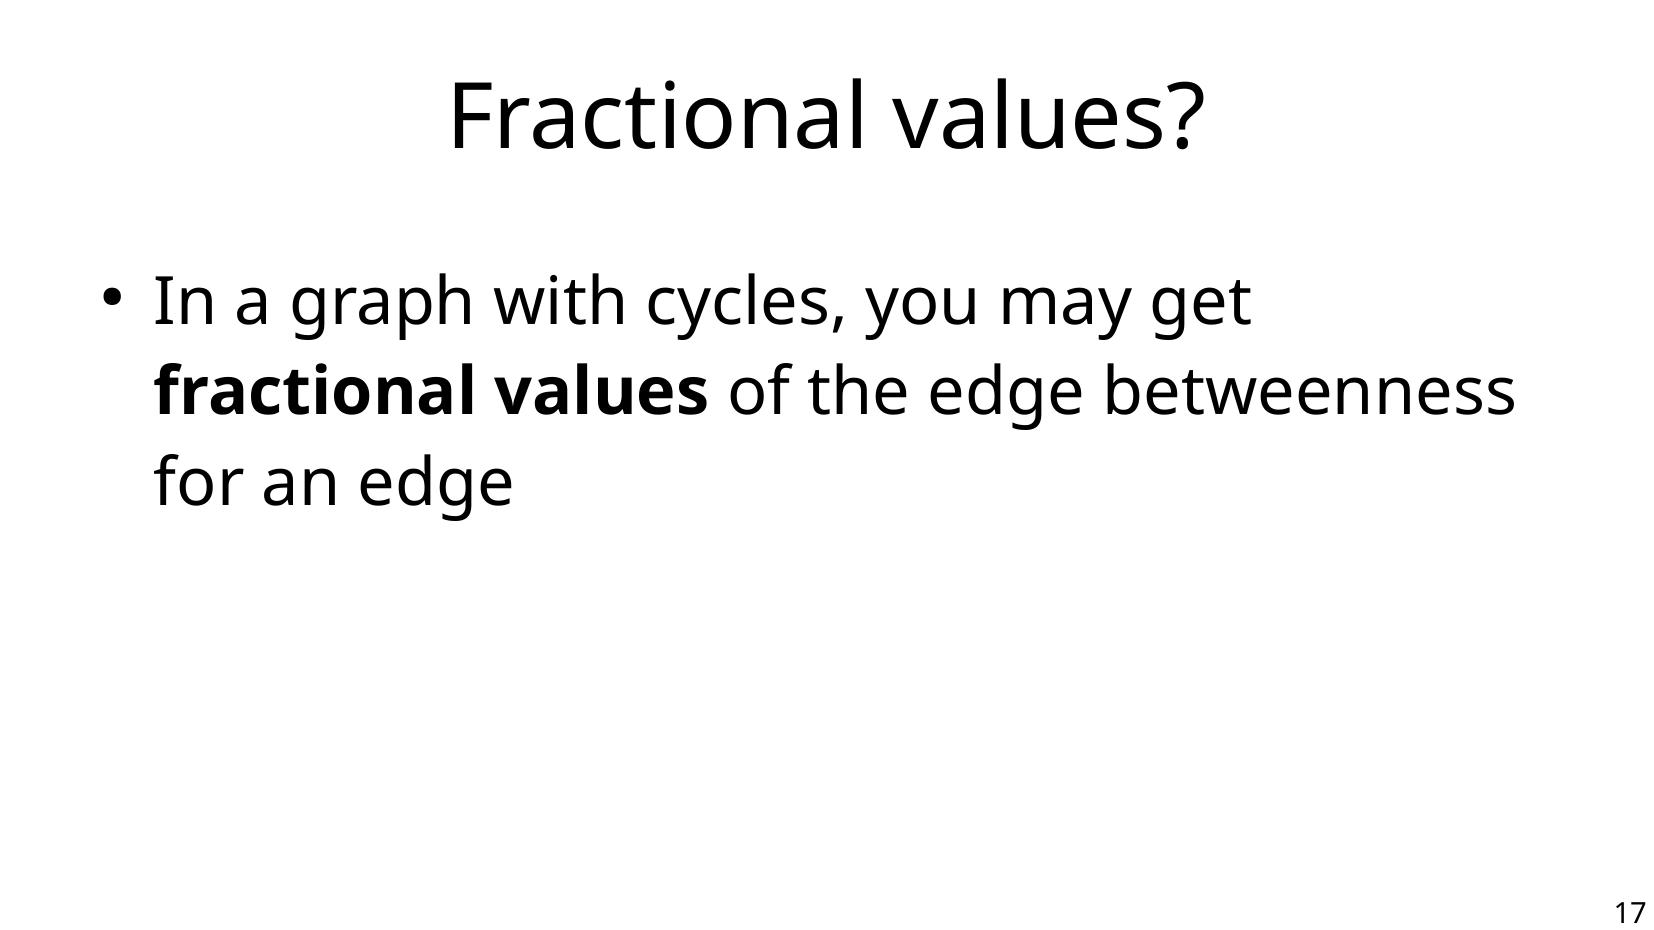

# Fractional values?
In a graph with cycles, you may get fractional values of the edge betweenness for an edge
17